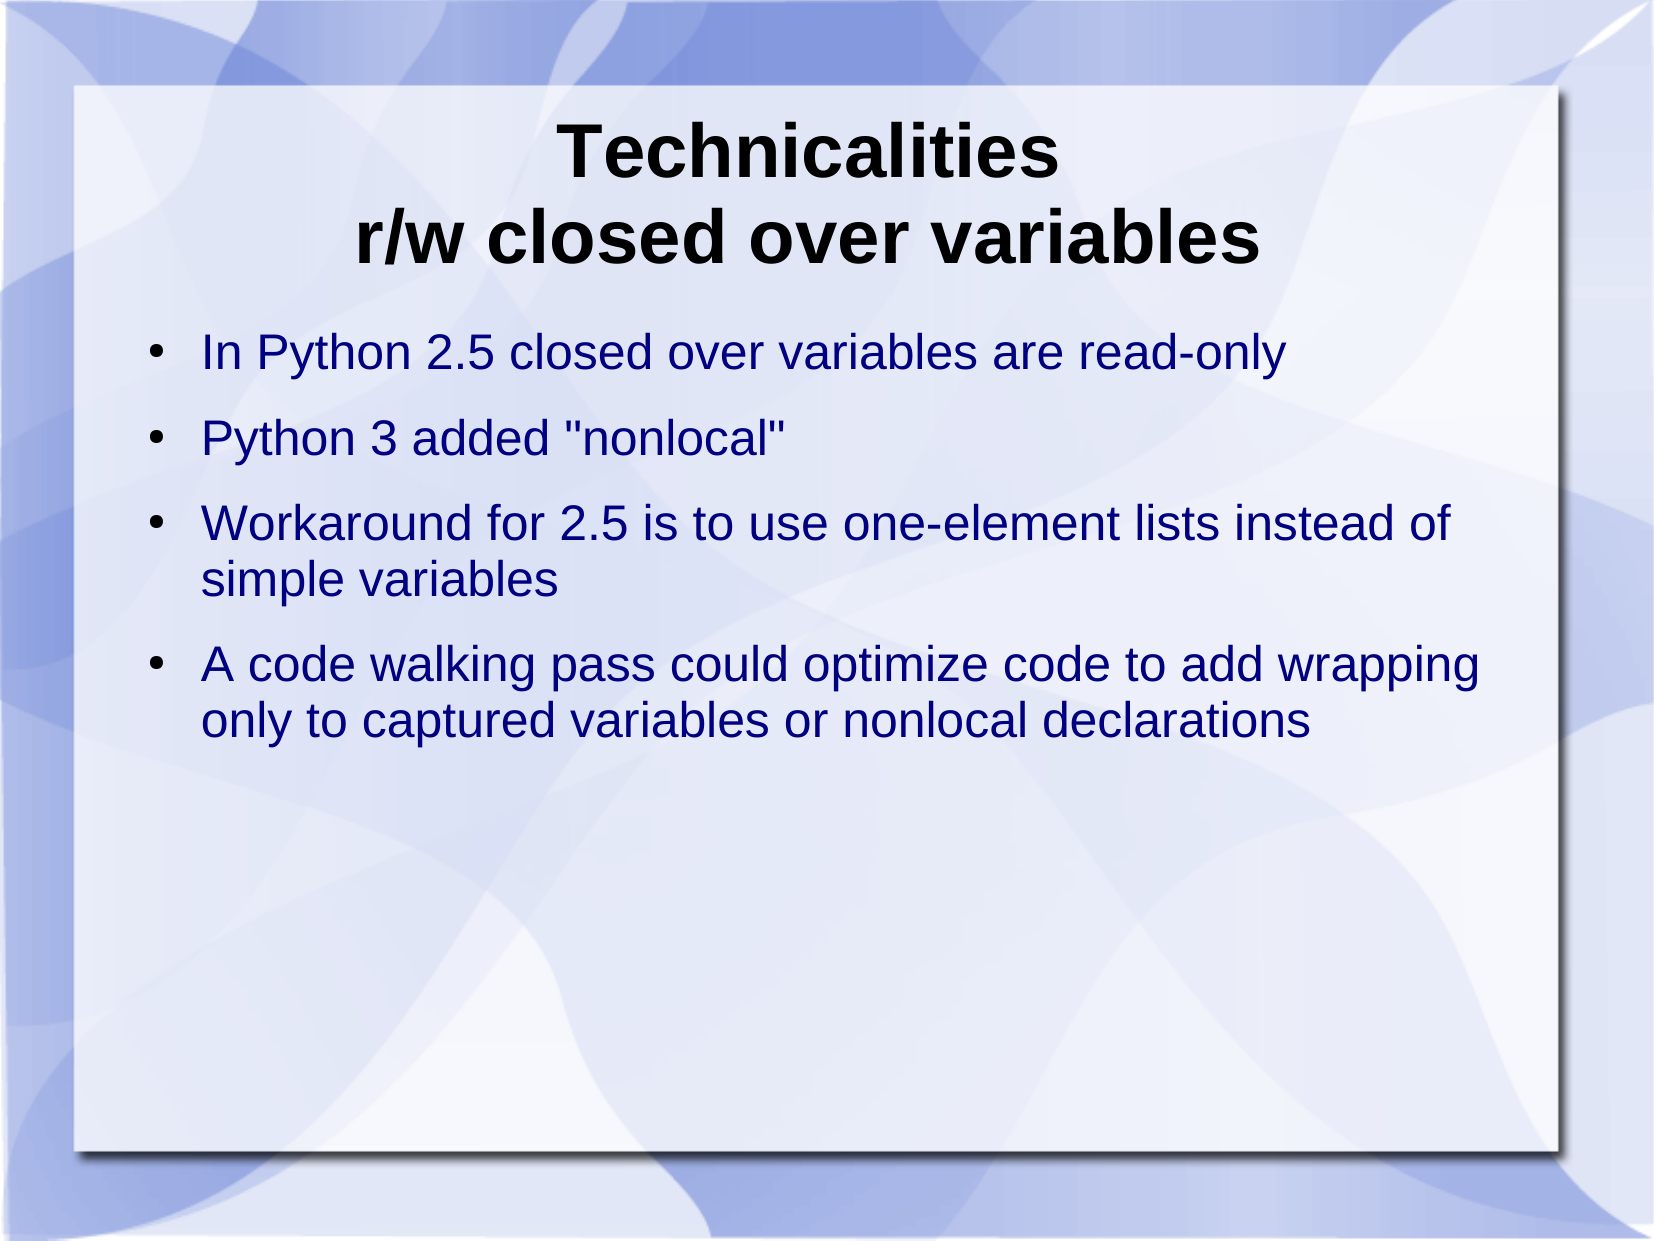

# Technicalities r/w closed over variables
In Python 2.5 closed over variables are read-only
Python 3 added "nonlocal"
Workaround for 2.5 is to use one-element lists instead of simple variables
A code walking pass could optimize code to add wrapping only to captured variables or nonlocal declarations